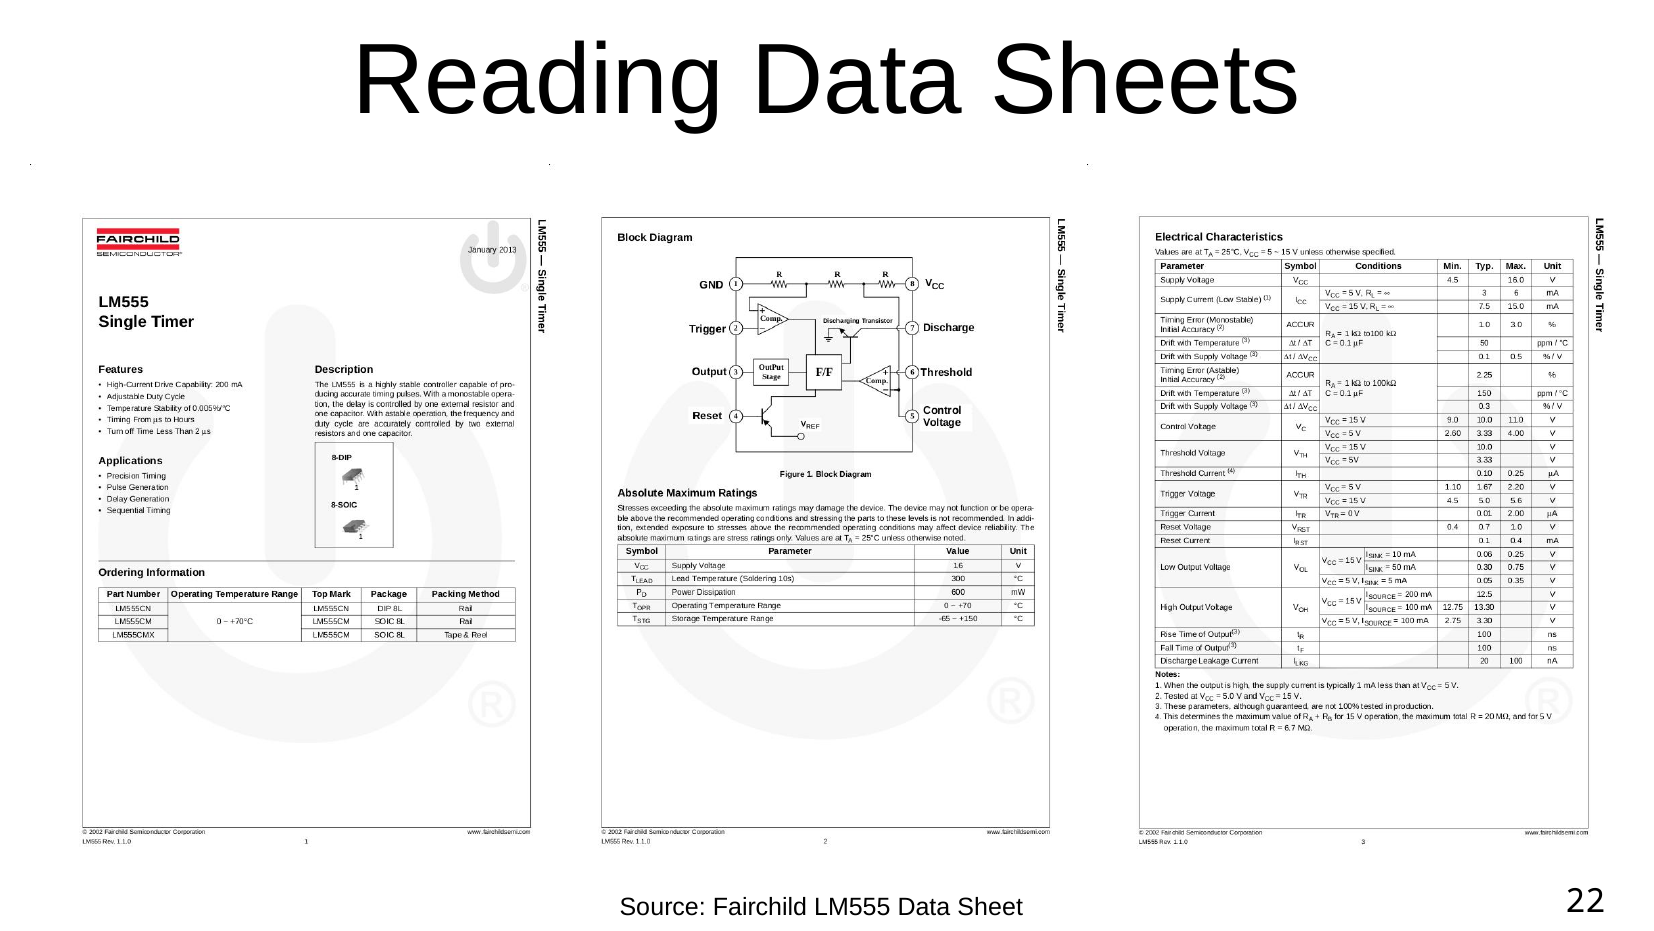

# Reading Data Sheets
Source: Fairchild LM555 Data Sheet